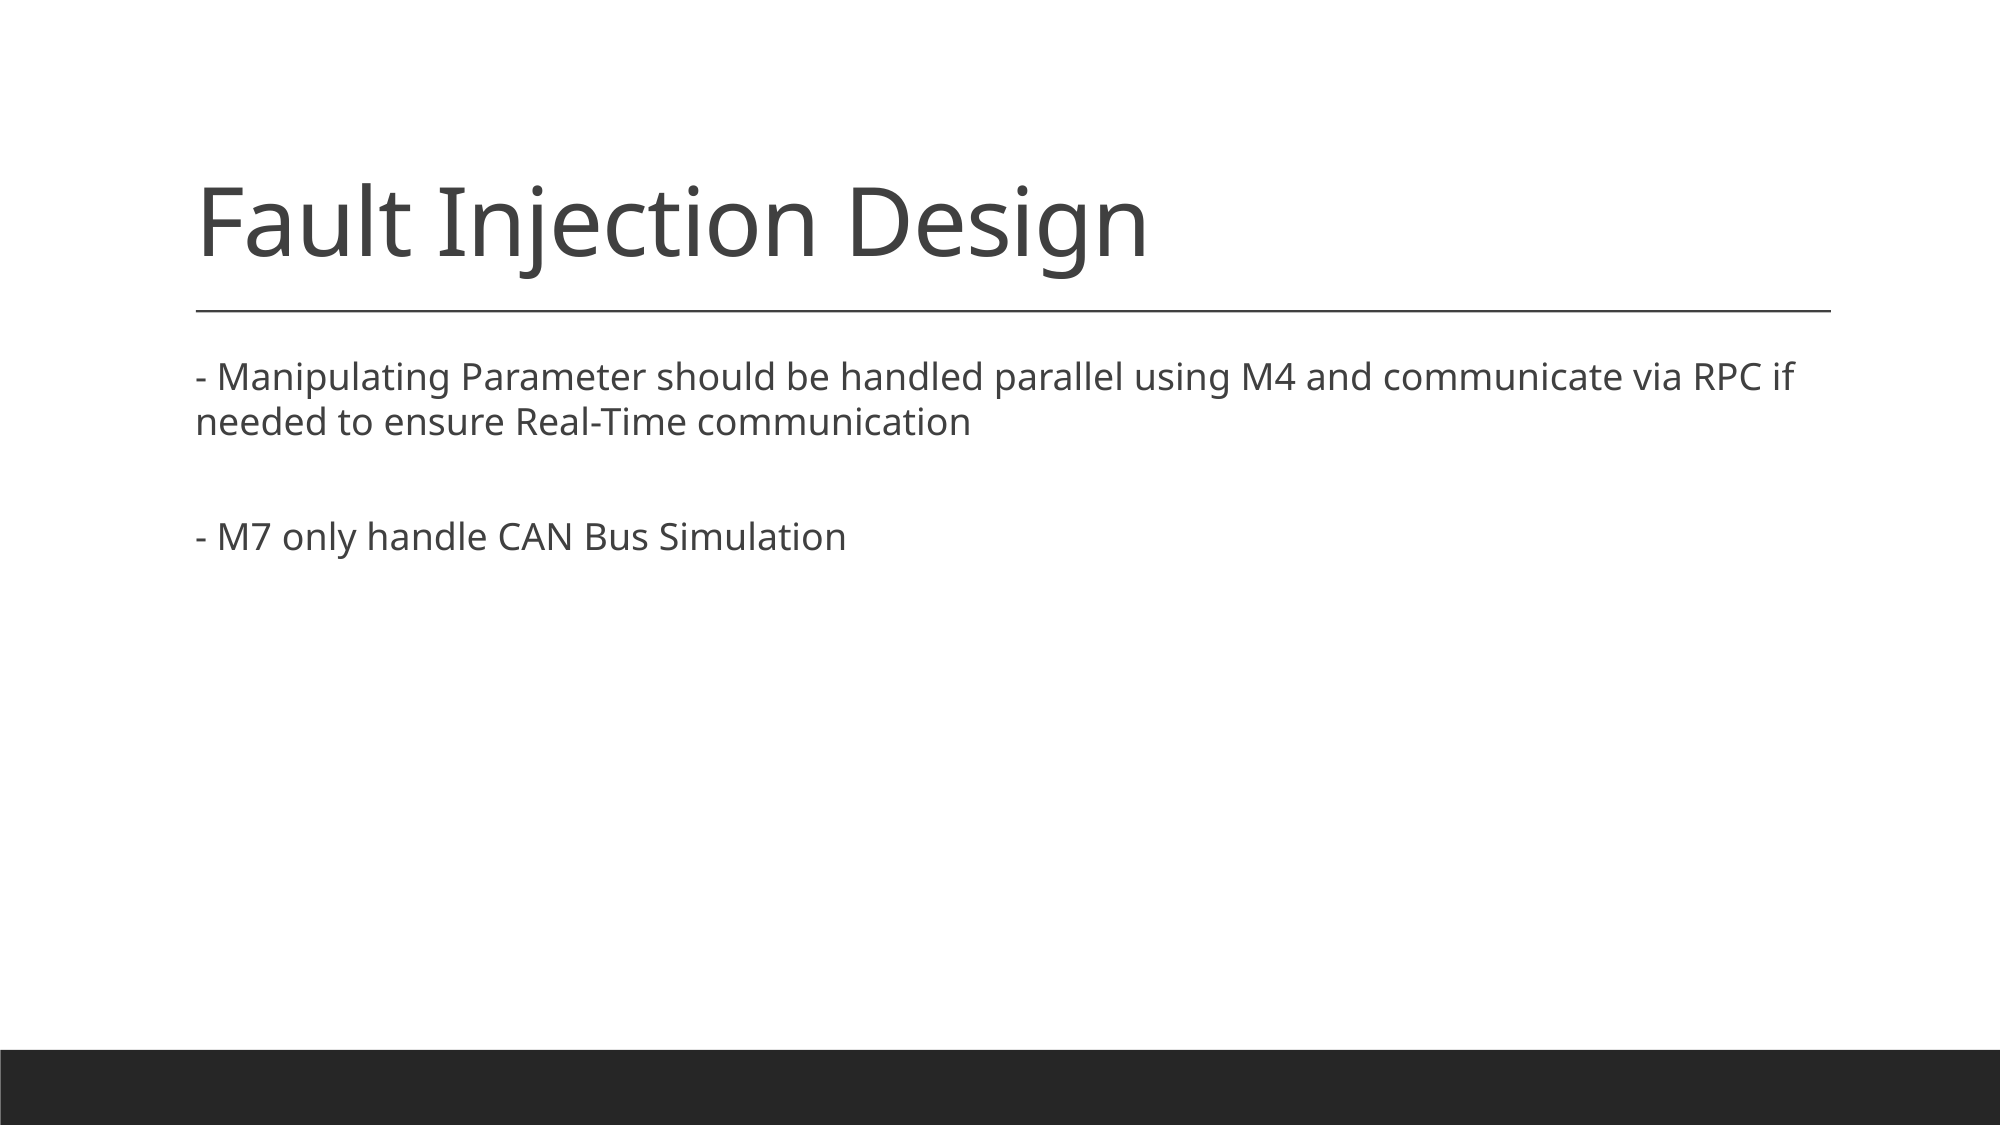

# Fault Injection Design
- Manipulating Parameter should be handled parallel using M4 and communicate via RPC if needed to ensure Real-Time communication
- M7 only handle CAN Bus Simulation